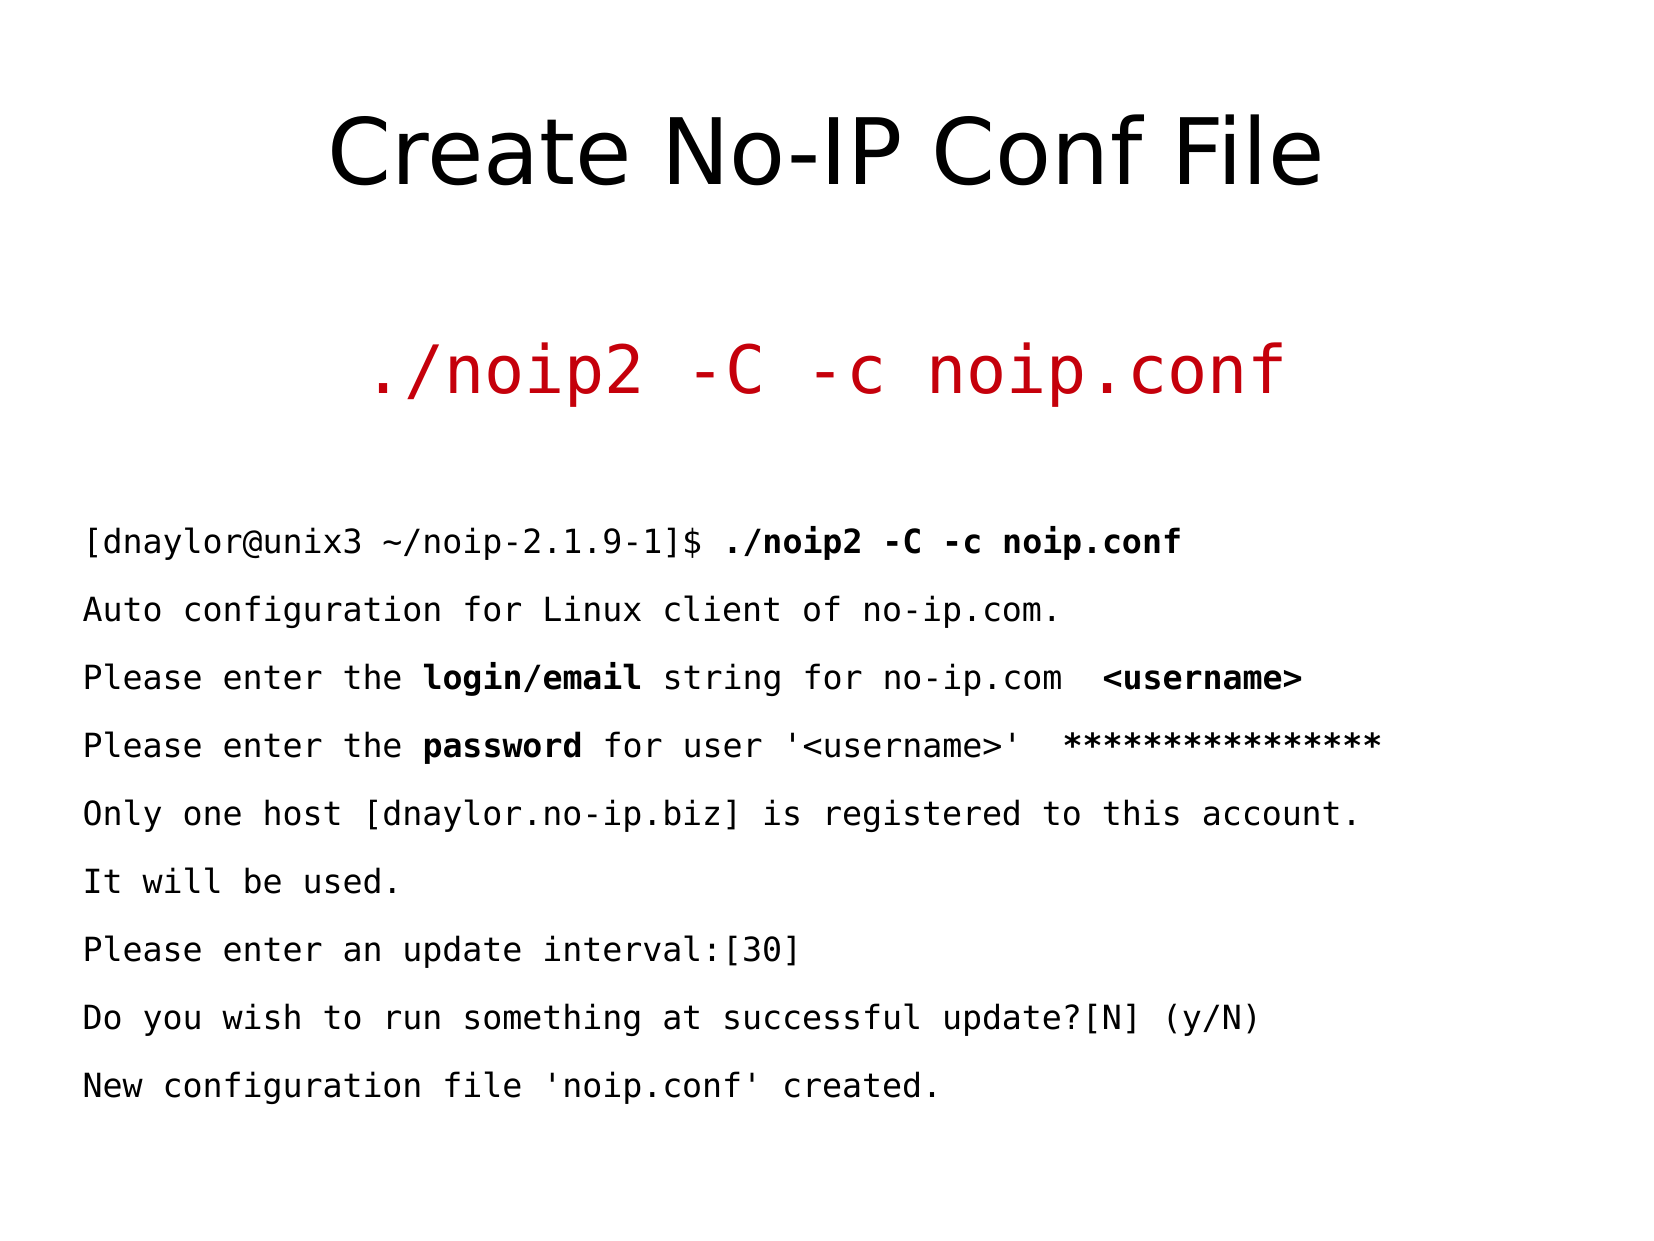

# Create No-IP Conf File
./noip2 -C -c noip.conf
[dnaylor@unix3 ~/noip-2.1.9-1]$ ./noip2 -C -c noip.conf
Auto configuration for Linux client of no-ip.com.
Please enter the login/email string for no-ip.com <username>
Please enter the password for user '<username>' ****************
Only one host [dnaylor.no-ip.biz] is registered to this account.
It will be used.
Please enter an update interval:[30]
Do you wish to run something at successful update?[N] (y/N)
New configuration file 'noip.conf' created.